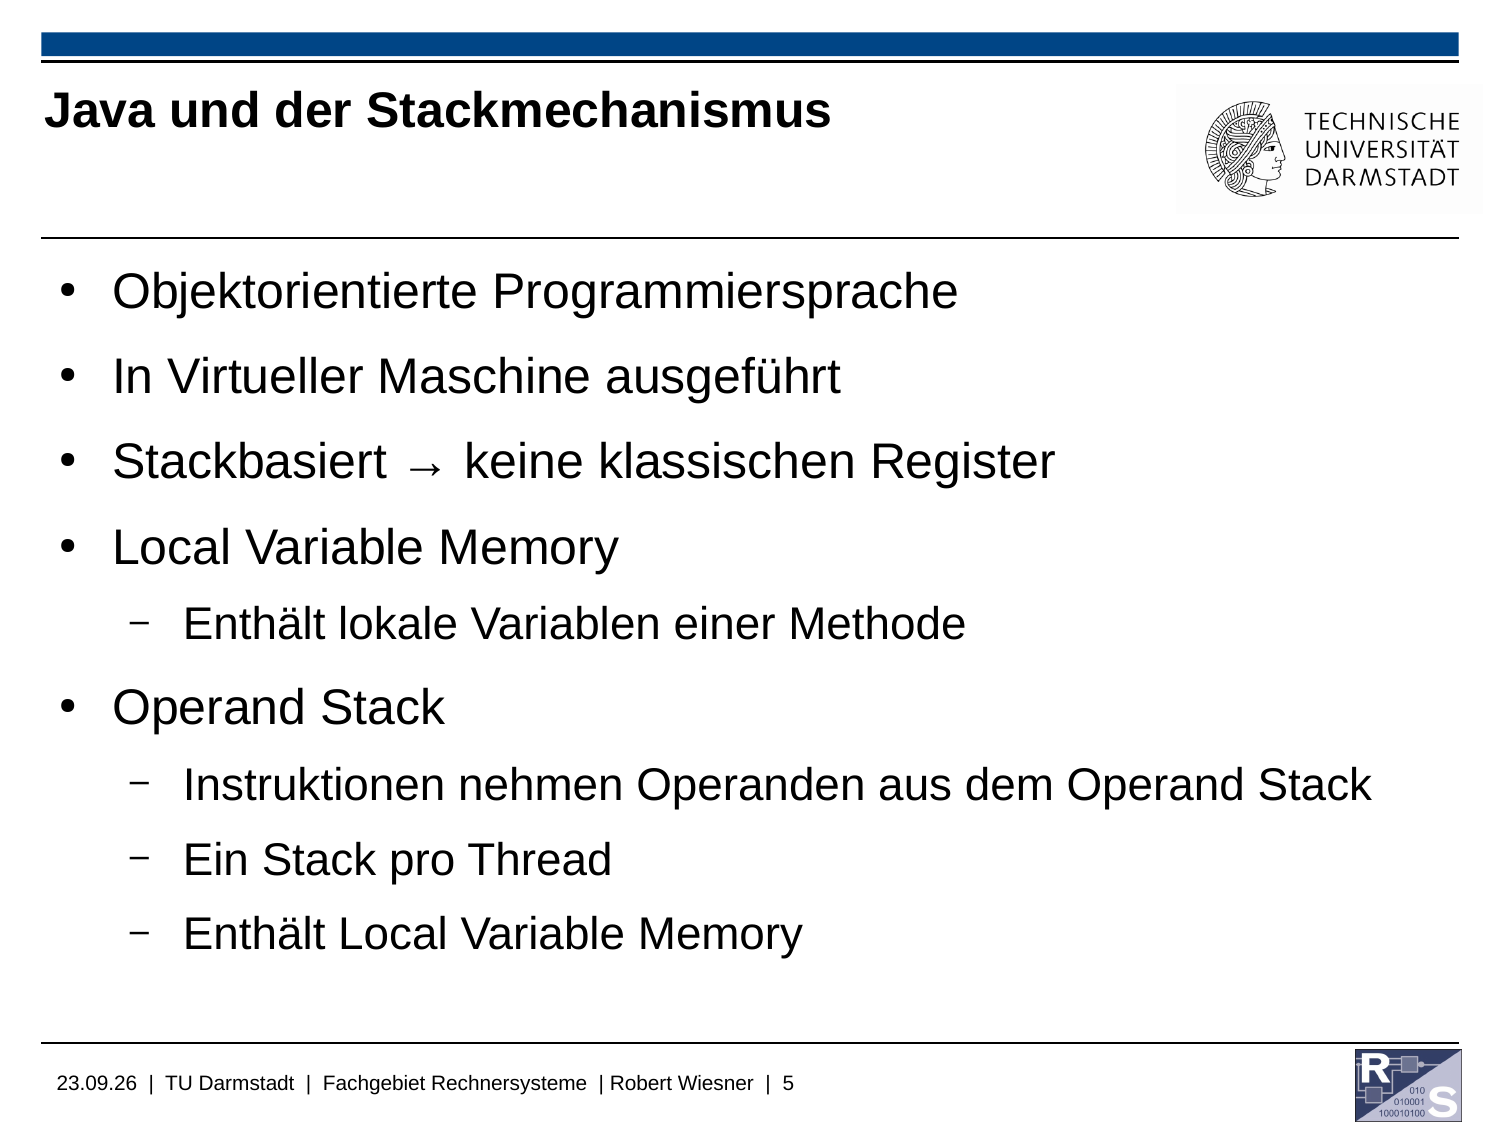

# Java und der Stackmechanismus
Objektorientierte Programmiersprache
In Virtueller Maschine ausgeführt
Stackbasiert → keine klassischen Register
Local Variable Memory
Enthält lokale Variablen einer Methode
Operand Stack
Instruktionen nehmen Operanden aus dem Operand Stack
Ein Stack pro Thread
Enthält Local Variable Memory